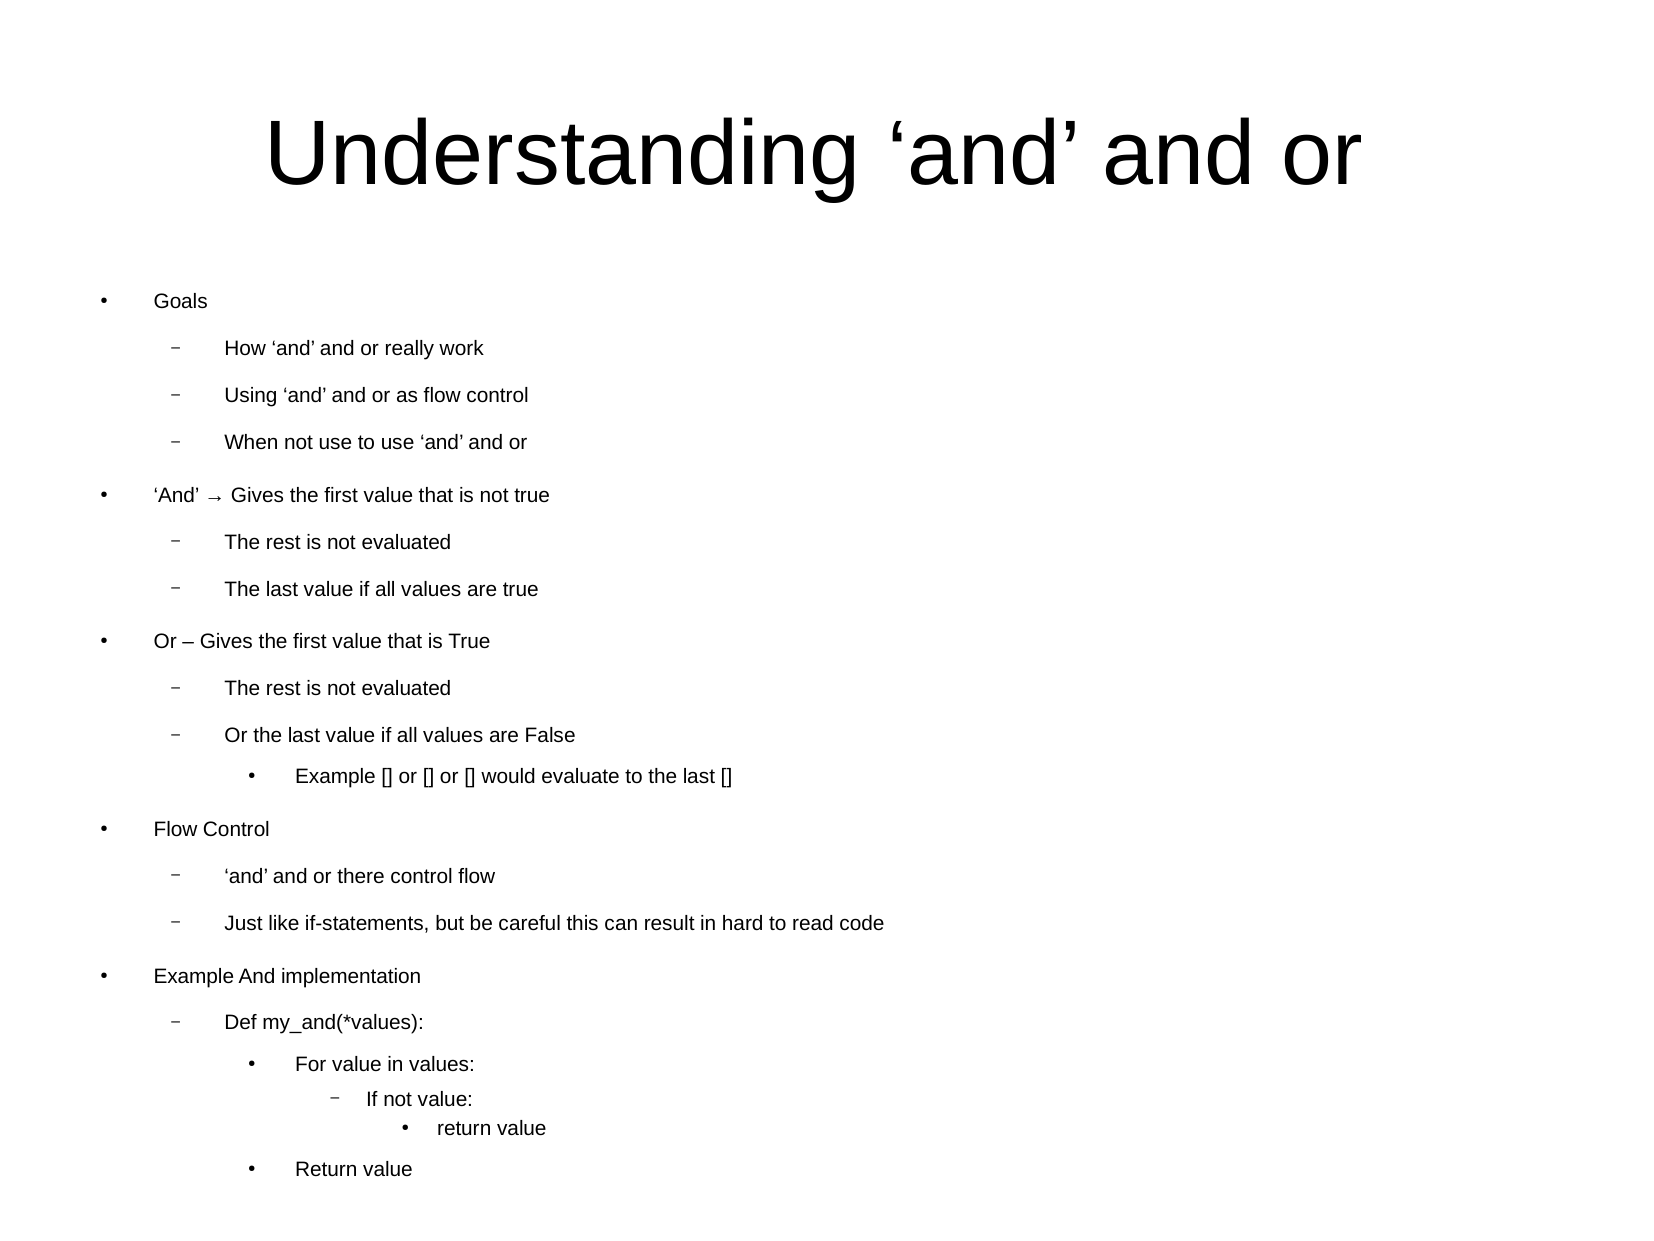

# Understanding ‘and’ and or
Goals
How ‘and’ and or really work
Using ‘and’ and or as flow control
When not use to use ‘and’ and or
‘And’ → Gives the first value that is not true
The rest is not evaluated
The last value if all values are true
Or – Gives the first value that is True
The rest is not evaluated
Or the last value if all values are False
Example [] or [] or [] would evaluate to the last []
Flow Control
‘and’ and or there control flow
Just like if-statements, but be careful this can result in hard to read code
Example And implementation
Def my_and(*values):
For value in values:
If not value:
return value
Return value